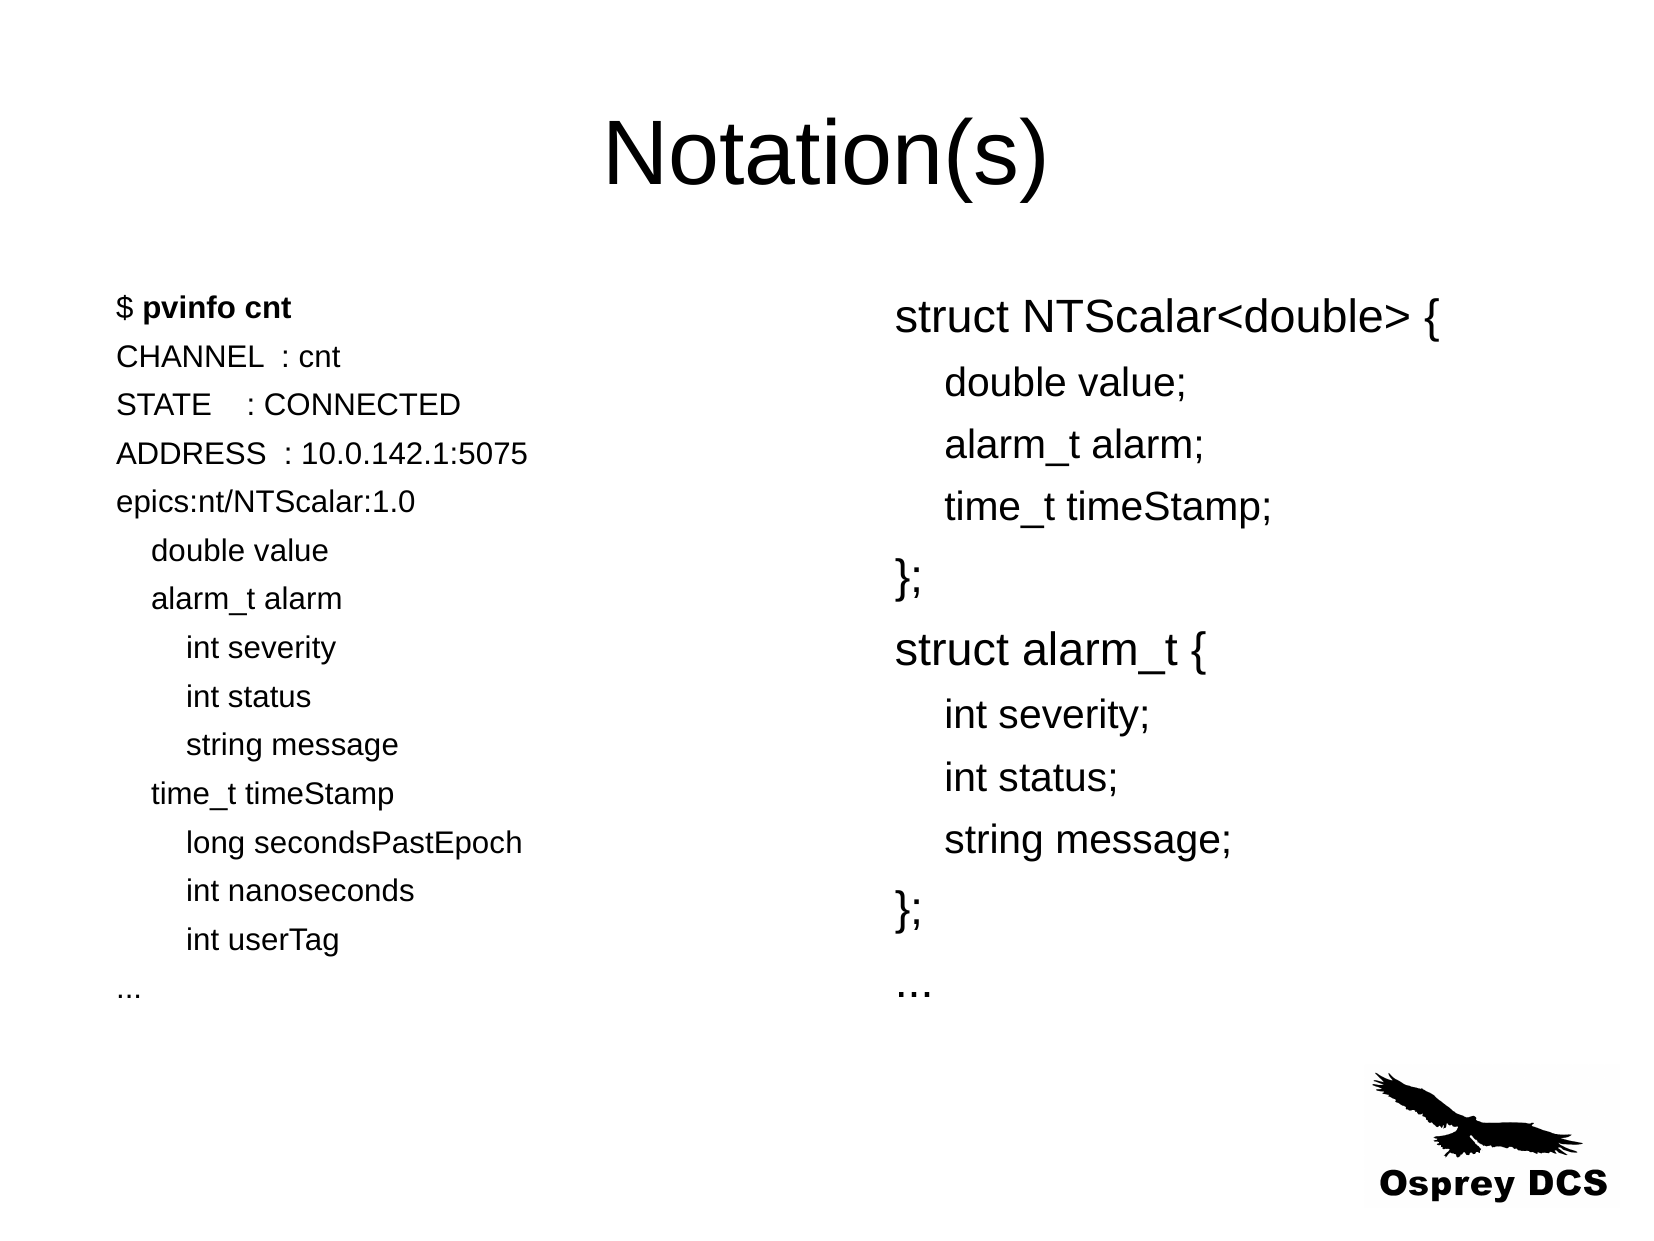

# Notation(s)
$ pvinfo cnt
CHANNEL : cnt
STATE : CONNECTED
ADDRESS : 10.0.142.1:5075
epics:nt/NTScalar:1.0
 double value
 alarm_t alarm
 int severity
 int status
 string message
 time_t timeStamp
 long secondsPastEpoch
 int nanoseconds
 int userTag
...
struct NTScalar<double> {
double value;
alarm_t alarm;
time_t timeStamp;
};
struct alarm_t {
int severity;
int status;
string message;
};
...